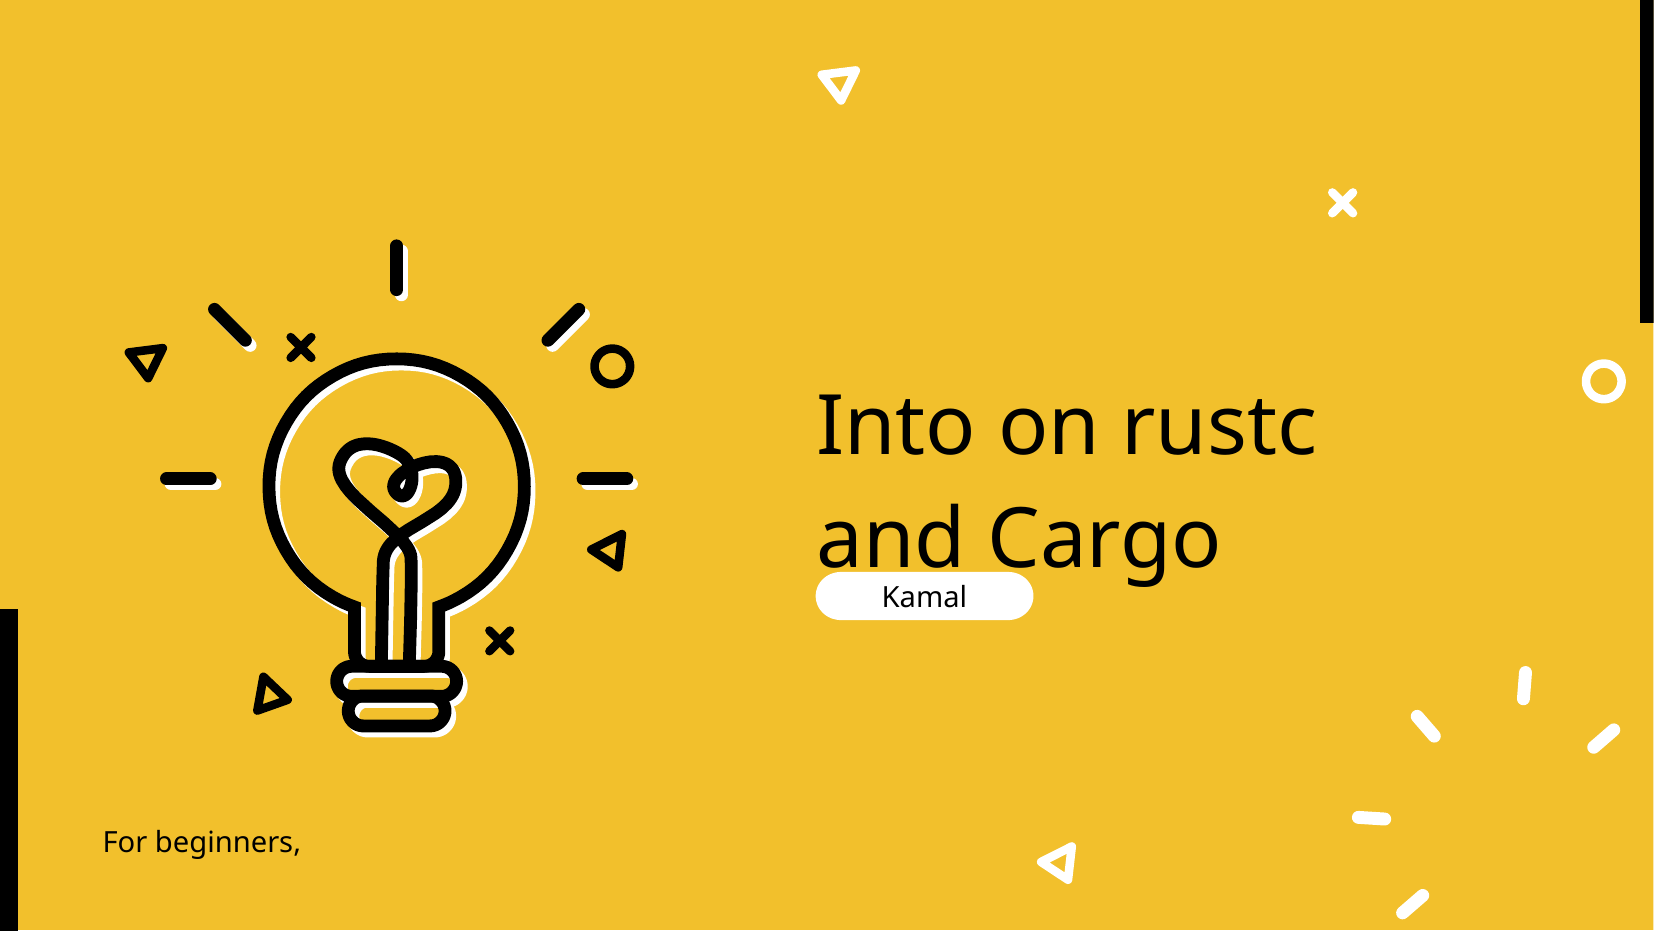

# Into on rustc and Cargo
Kamal
For beginners,